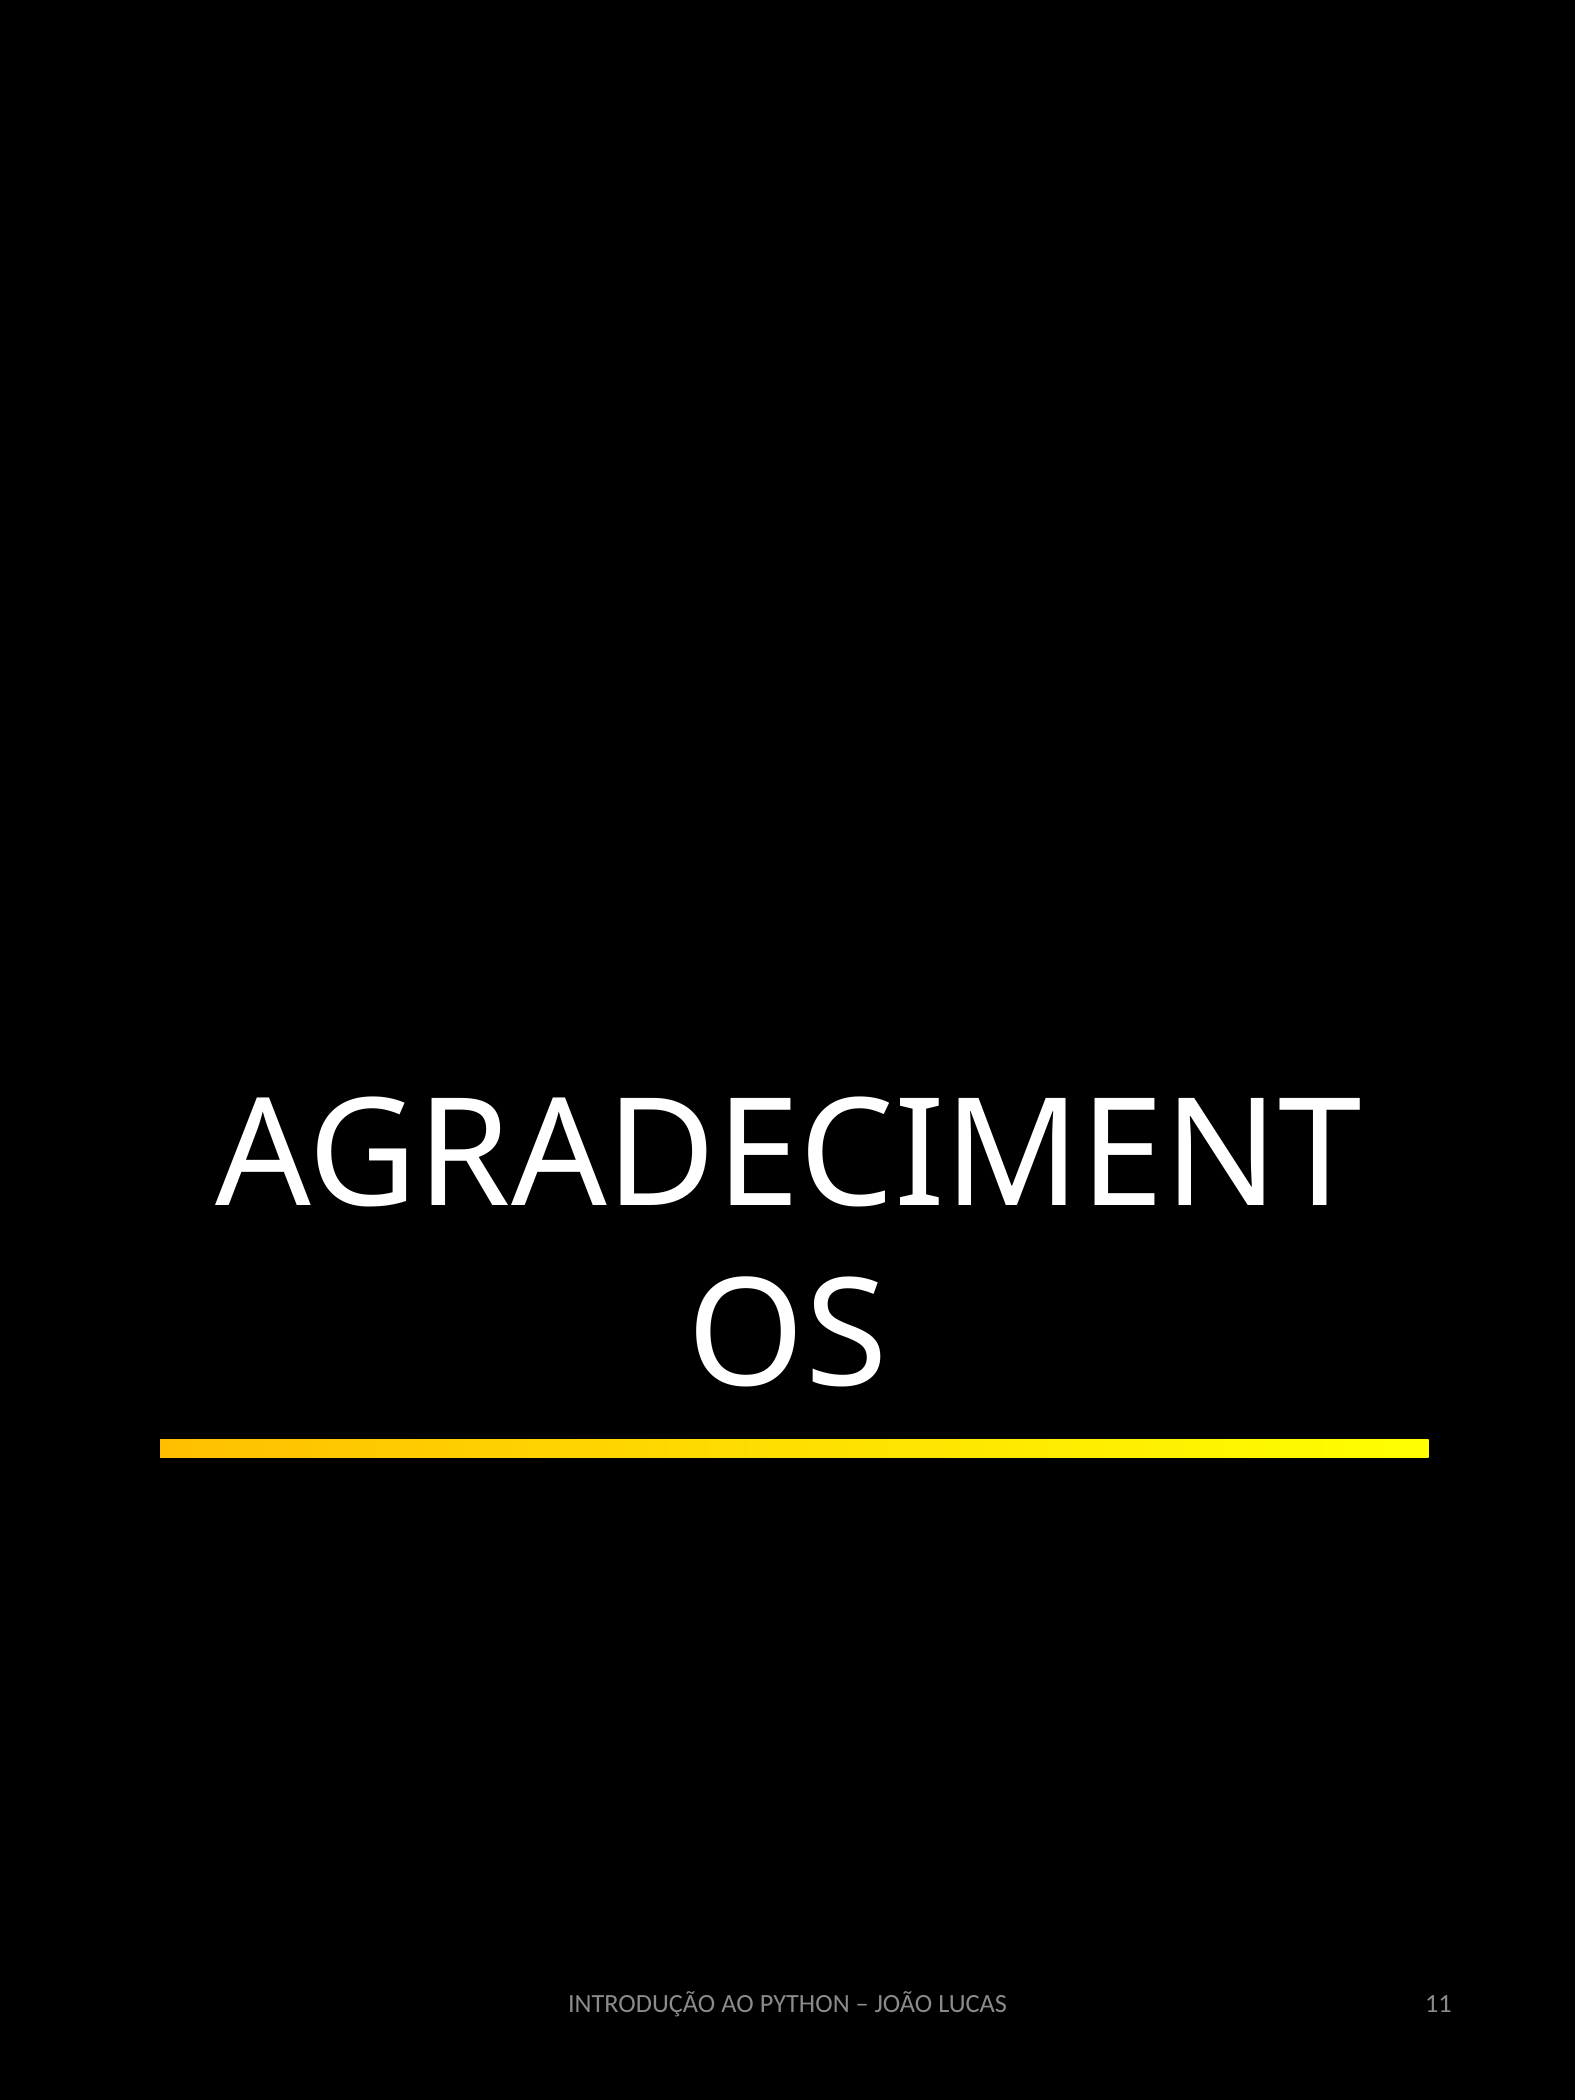

AGRADECIMENTOS
INTRODUÇÃO AO PYTHON – JOÃO LUCAS